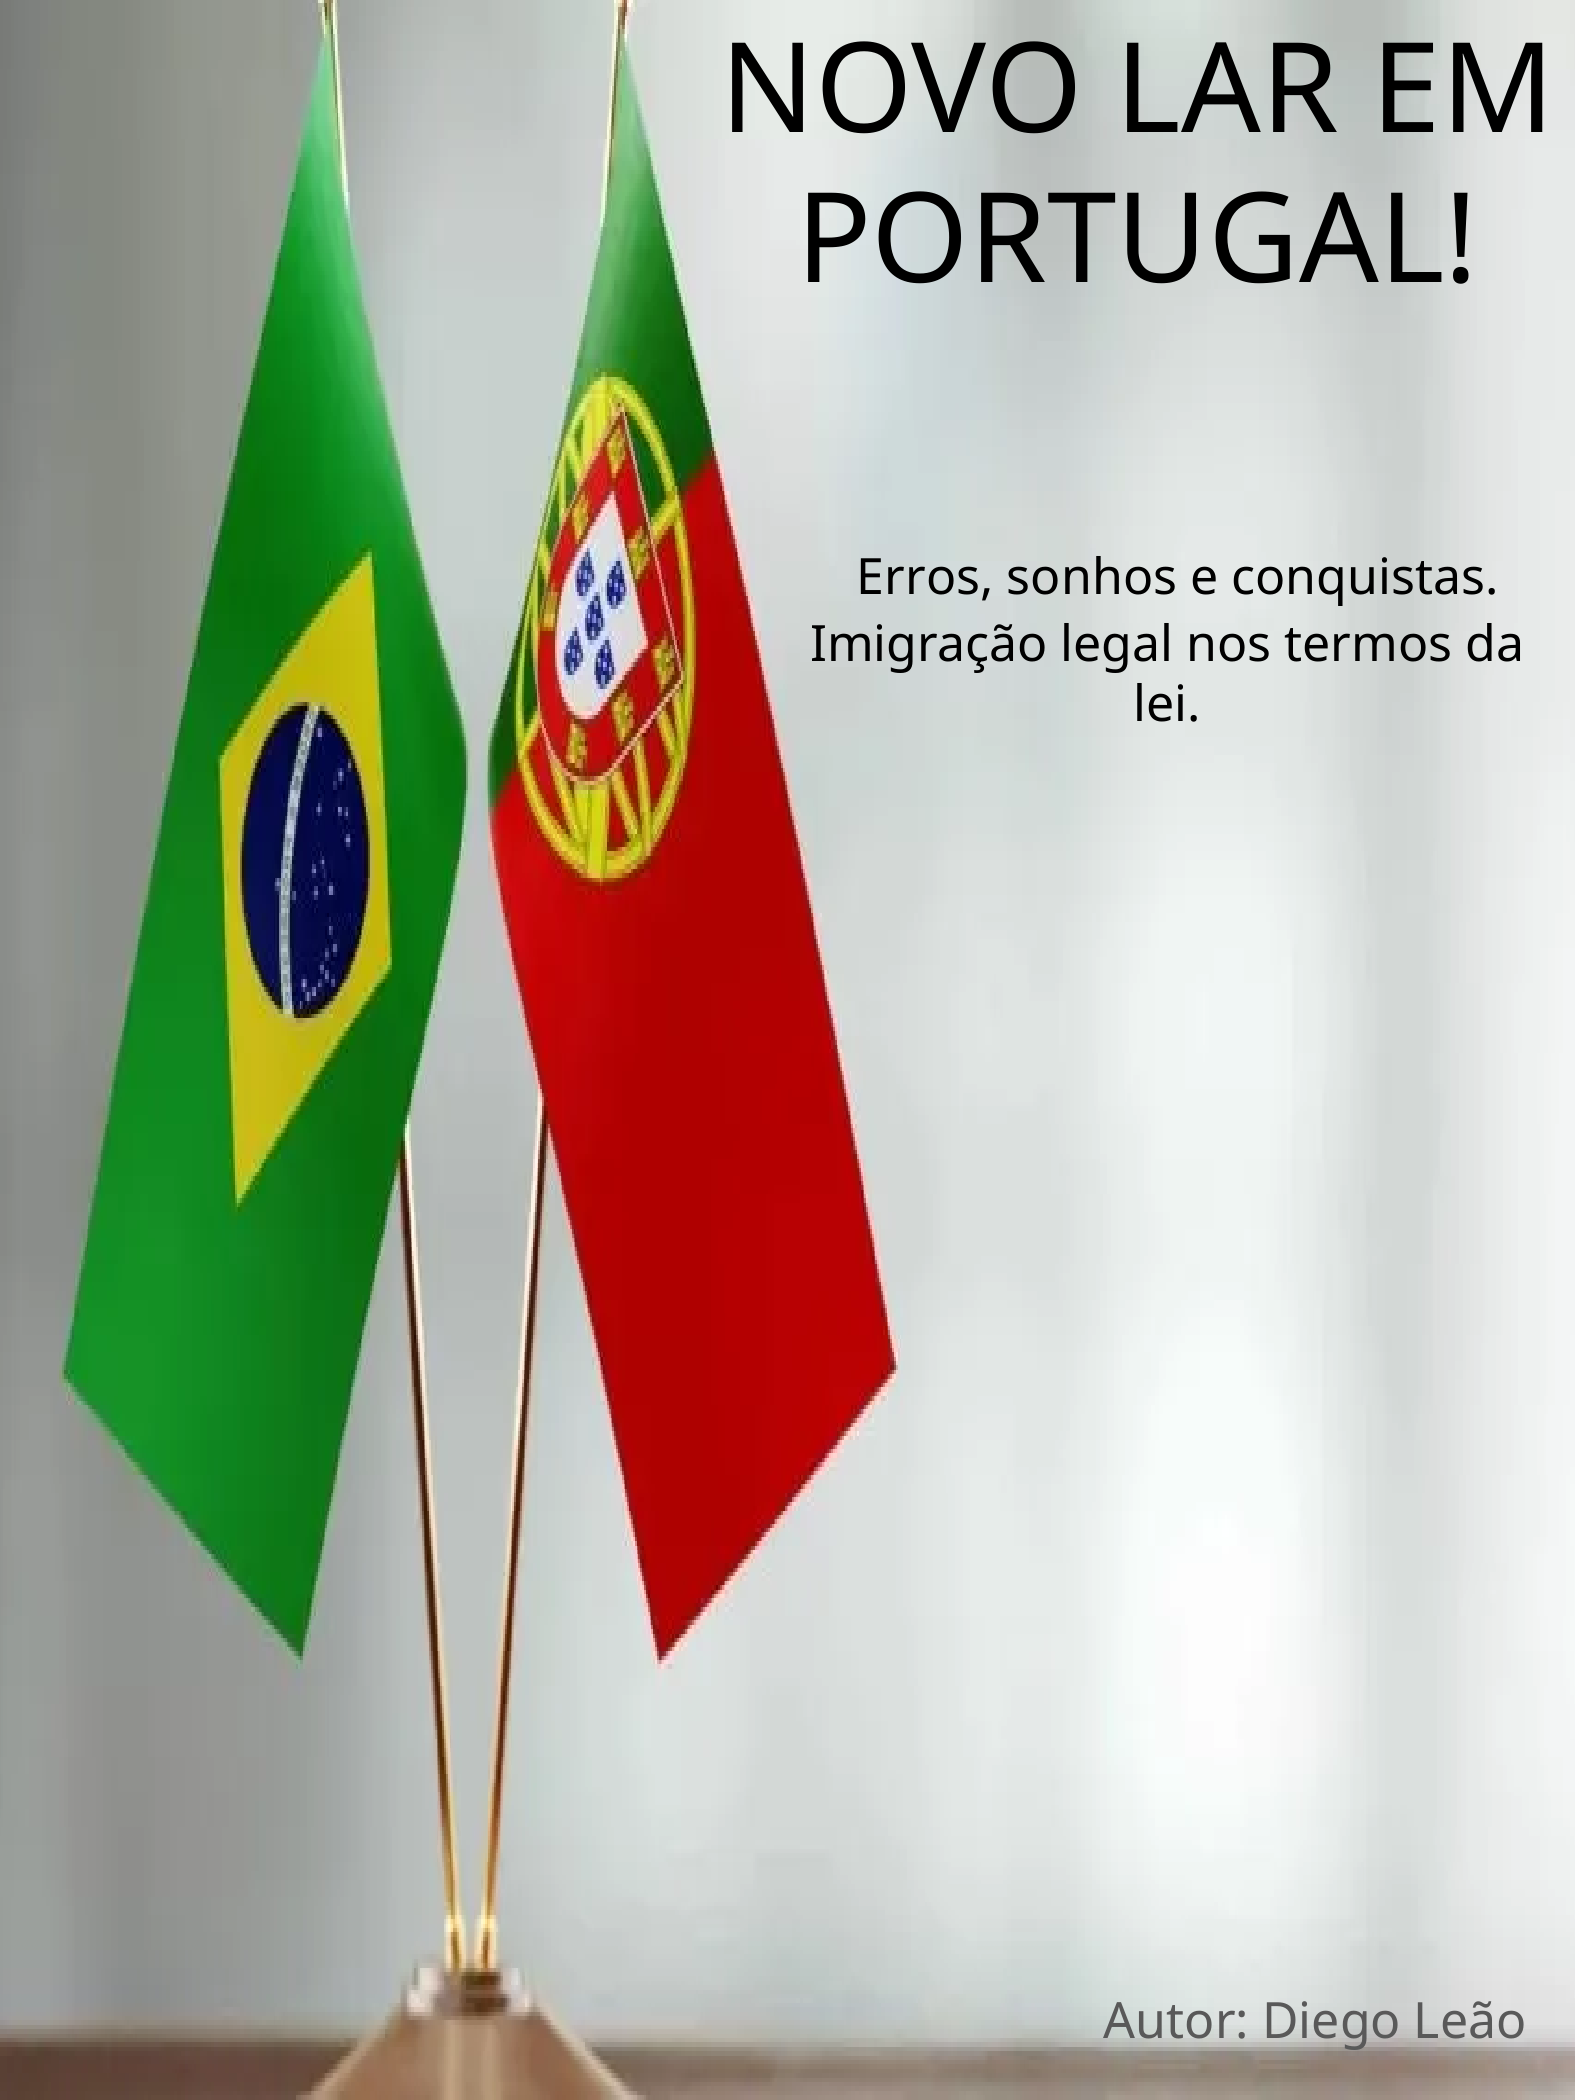

NOVO LAR EM PORTUGAL!
 Erros, sonhos e conquistas. Imigração legal nos termos da lei.
 Autor: Diego Leão